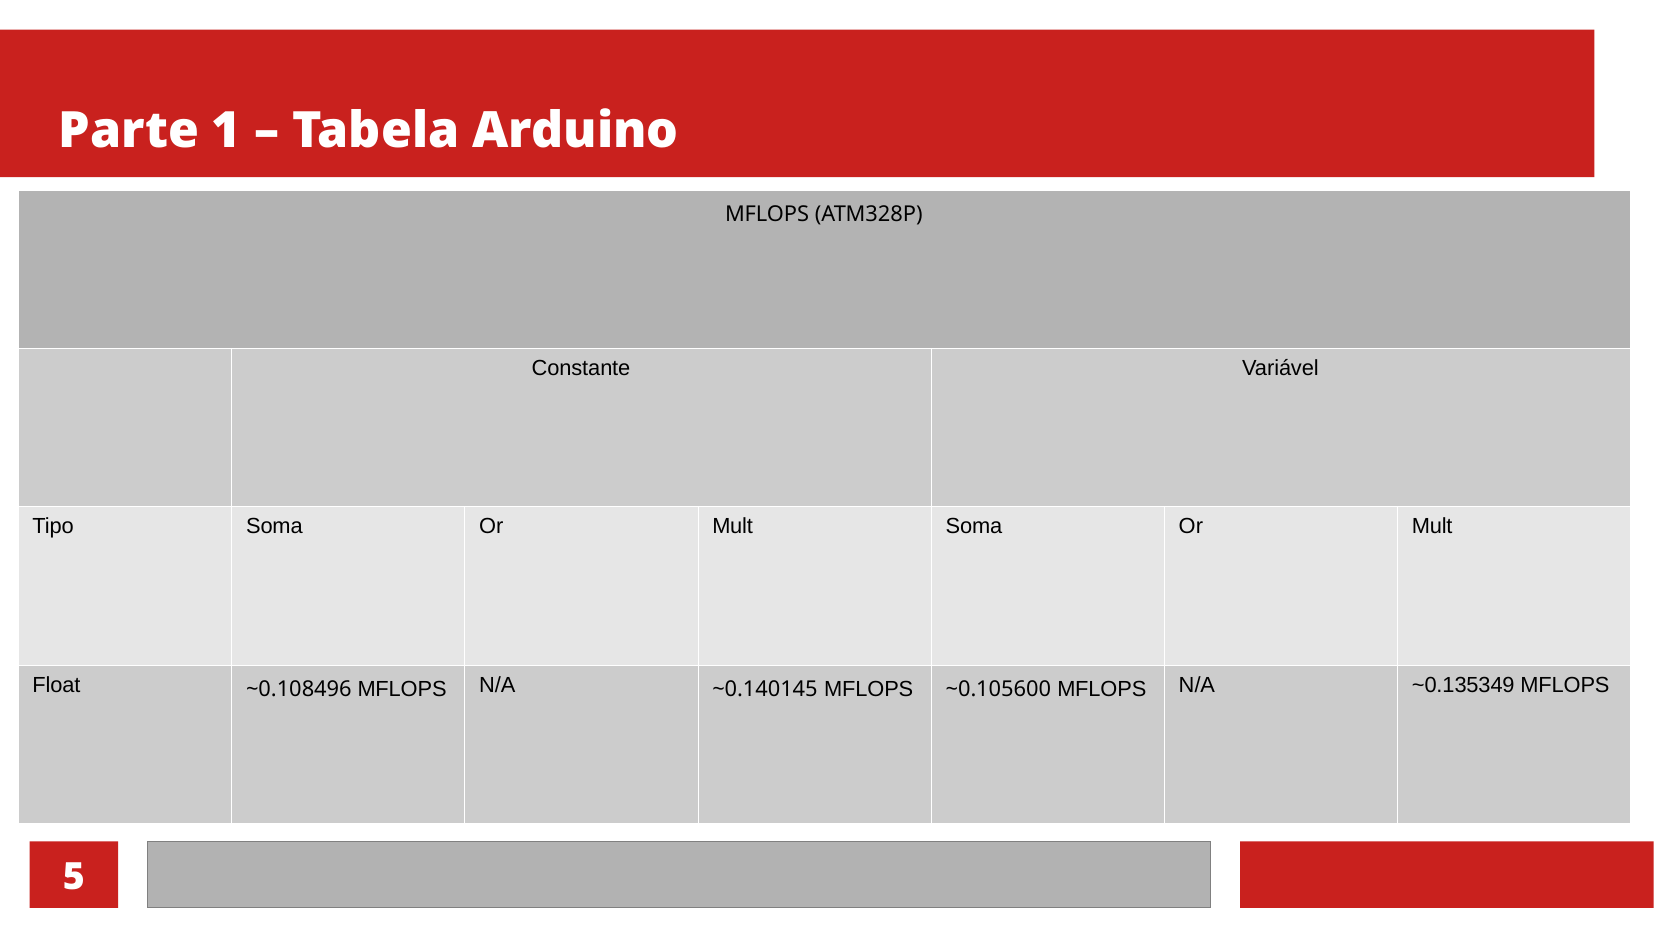

# Parte 1 – Tabela Arduino
| MFLOPS (ATM328P) | | | | | | |
| --- | --- | --- | --- | --- | --- | --- |
| | Constante | | | Variável | | |
| Tipo | Soma | Or | Mult | Soma | Or | Mult |
| Float | ~0.108496 MFLOPS | N/A | ~0.140145 MFLOPS | ~0.105600 MFLOPS | N/A | ~0.135349 MFLOPS |
5